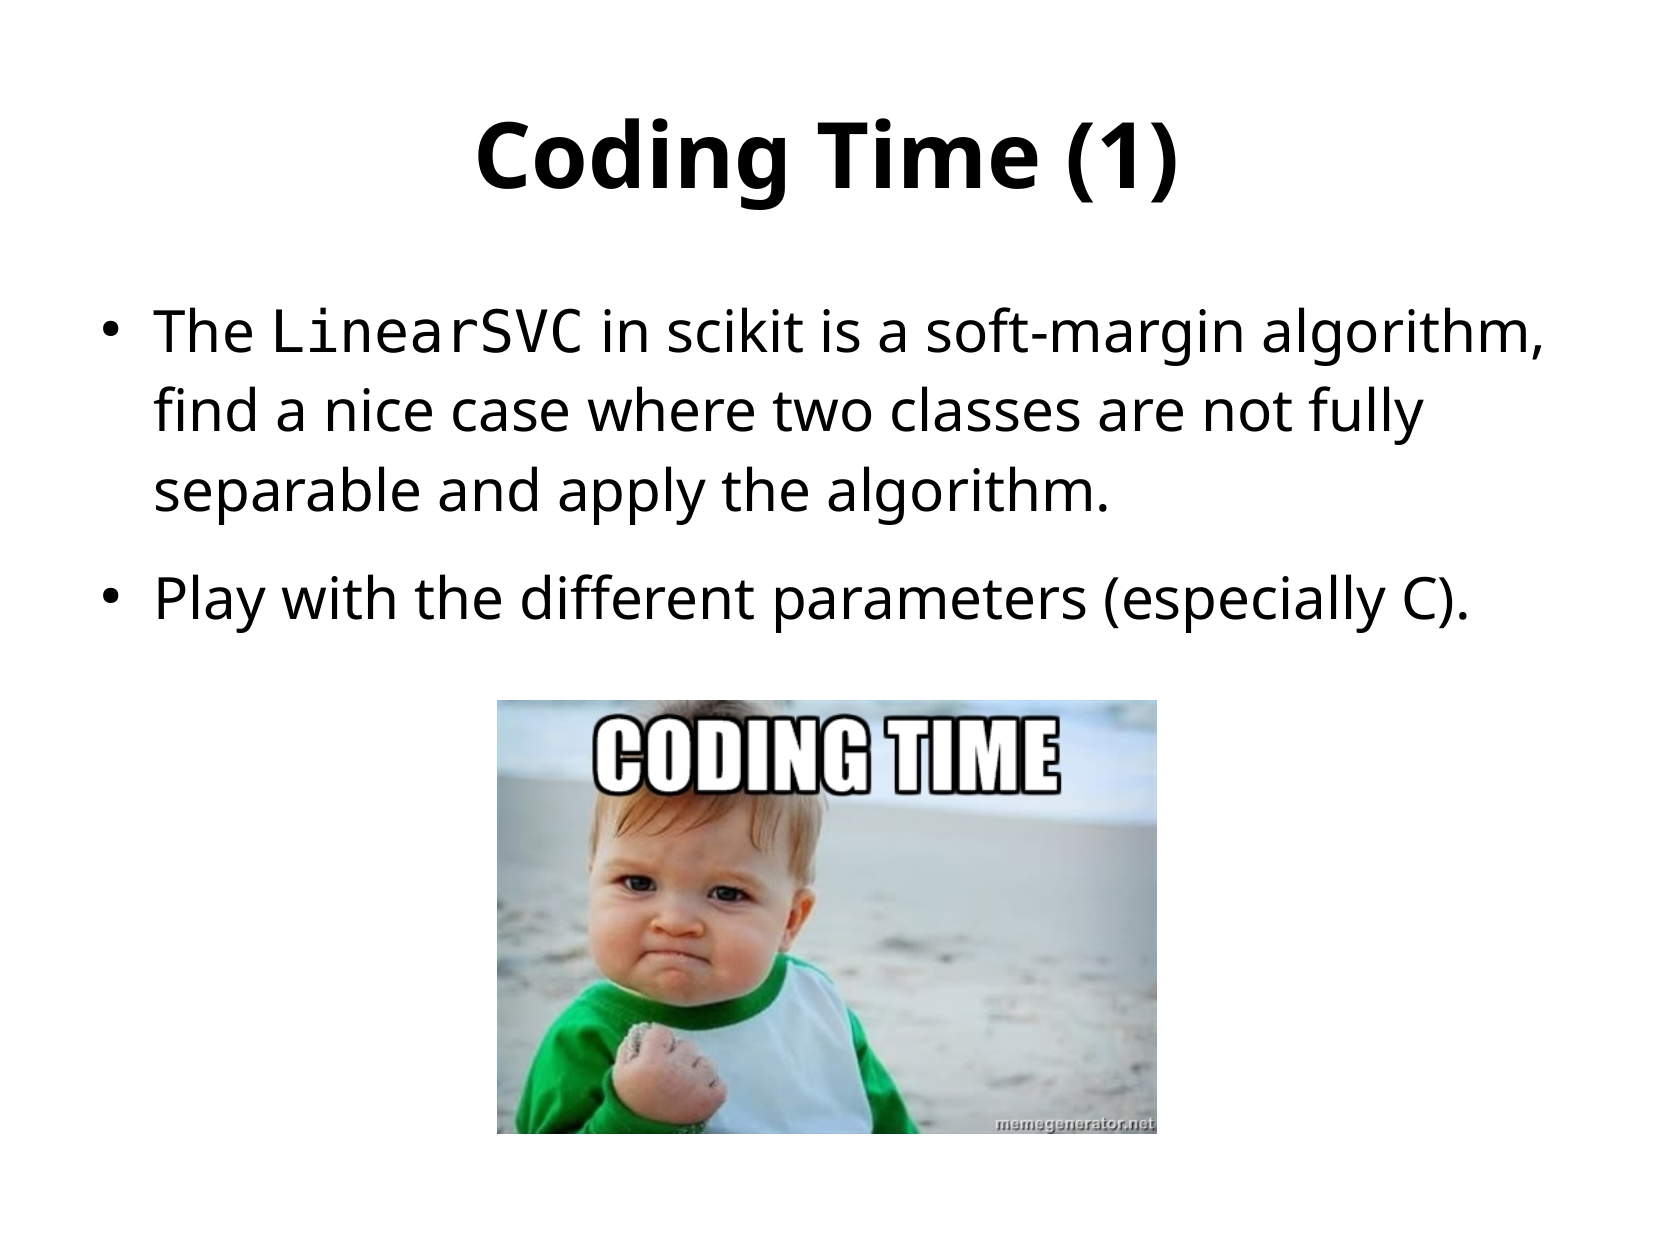

# Coding Time (1)
The LinearSVC in scikit is a soft-margin algorithm, find a nice case where two classes are not fully separable and apply the algorithm.
Play with the different parameters (especially C).